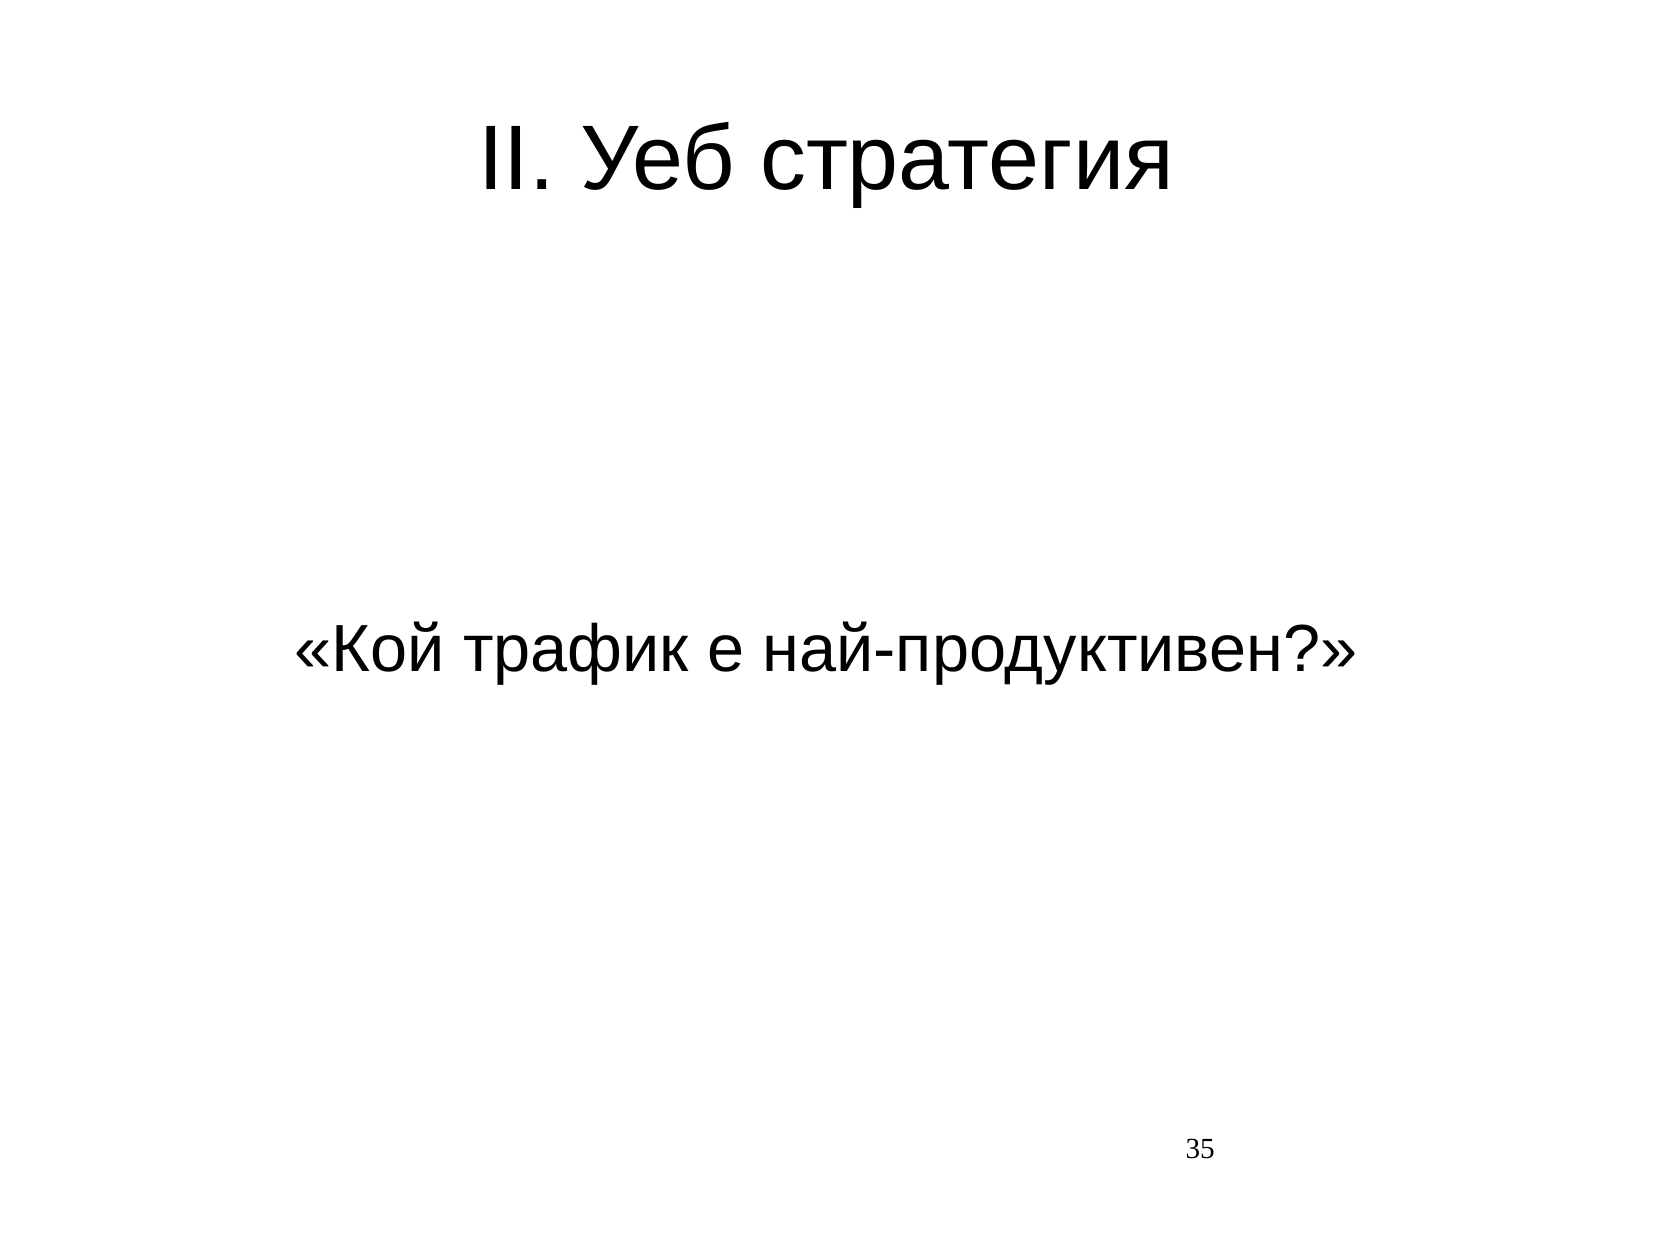

# II. Уеб стратегия
«Кой трафик е най-продуктивен?»